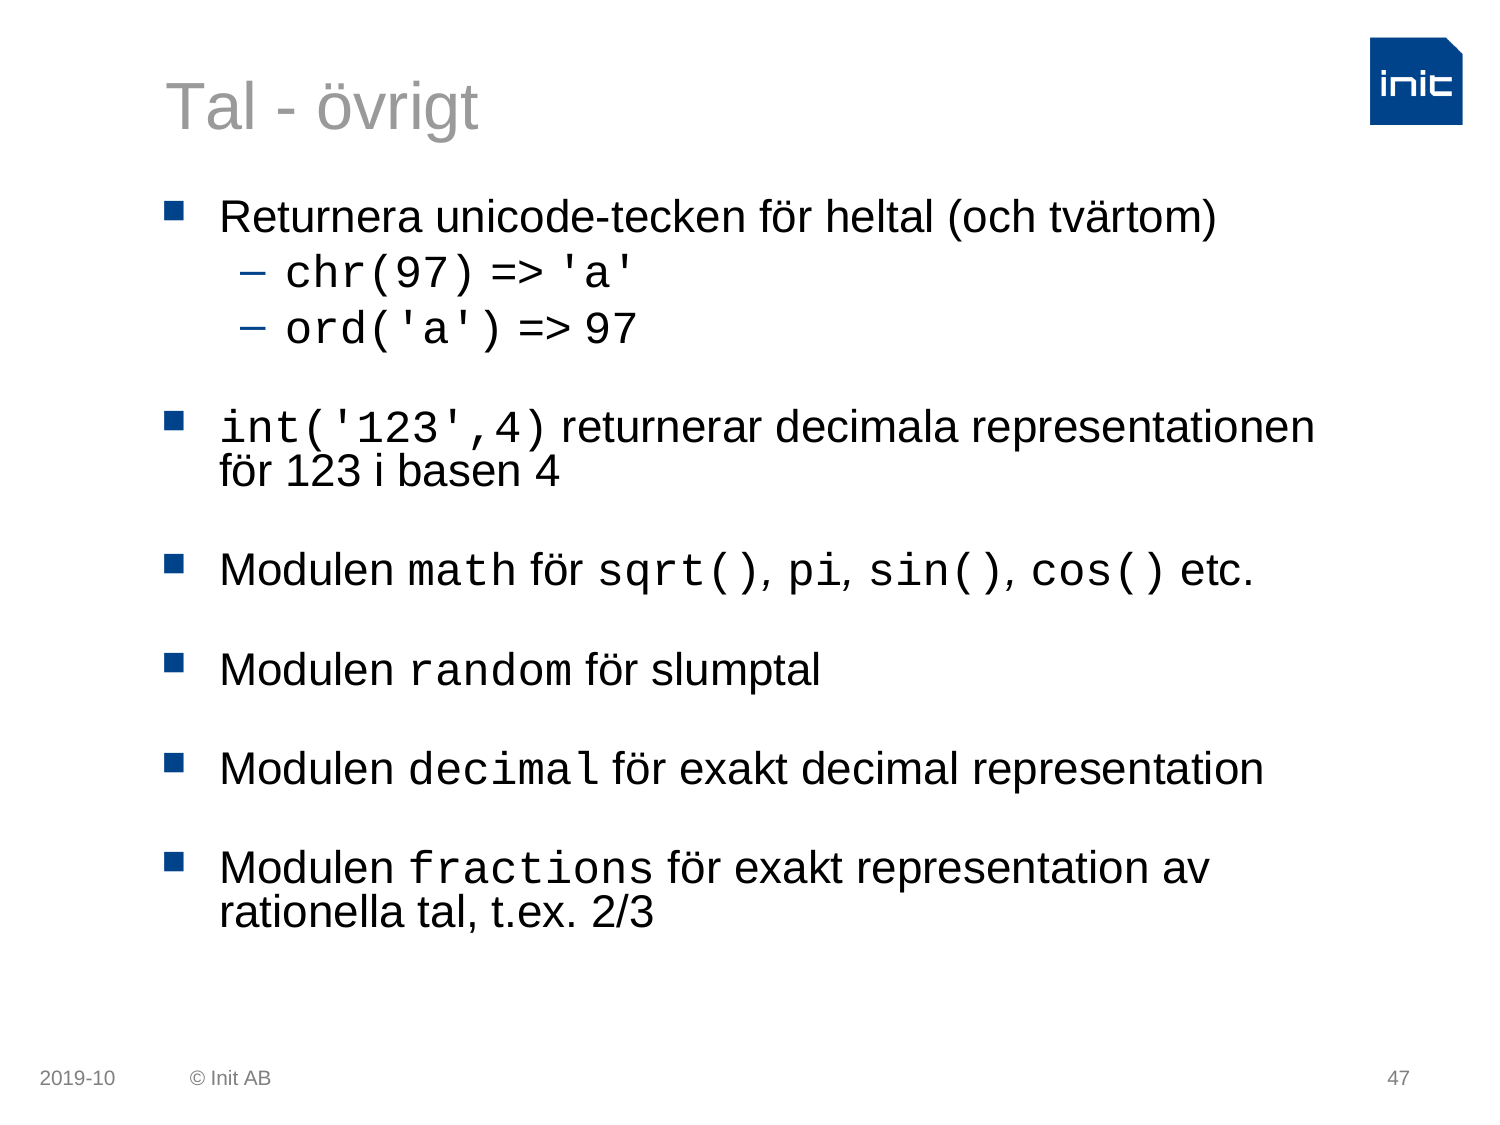

Tal - övrigt
Returnera unicode-tecken för heltal (och tvärtom)
chr(97) => 'a'
ord('a') => 97
int('123',4) returnerar decimala representationen för 123 i basen 4
Modulen math för sqrt(), pi, sin(), cos() etc.
Modulen random för slumptal
Modulen decimal för exakt decimal representation
Modulen fractions för exakt representation av rationella tal, t.ex. 2/3
2019-10
© Init AB